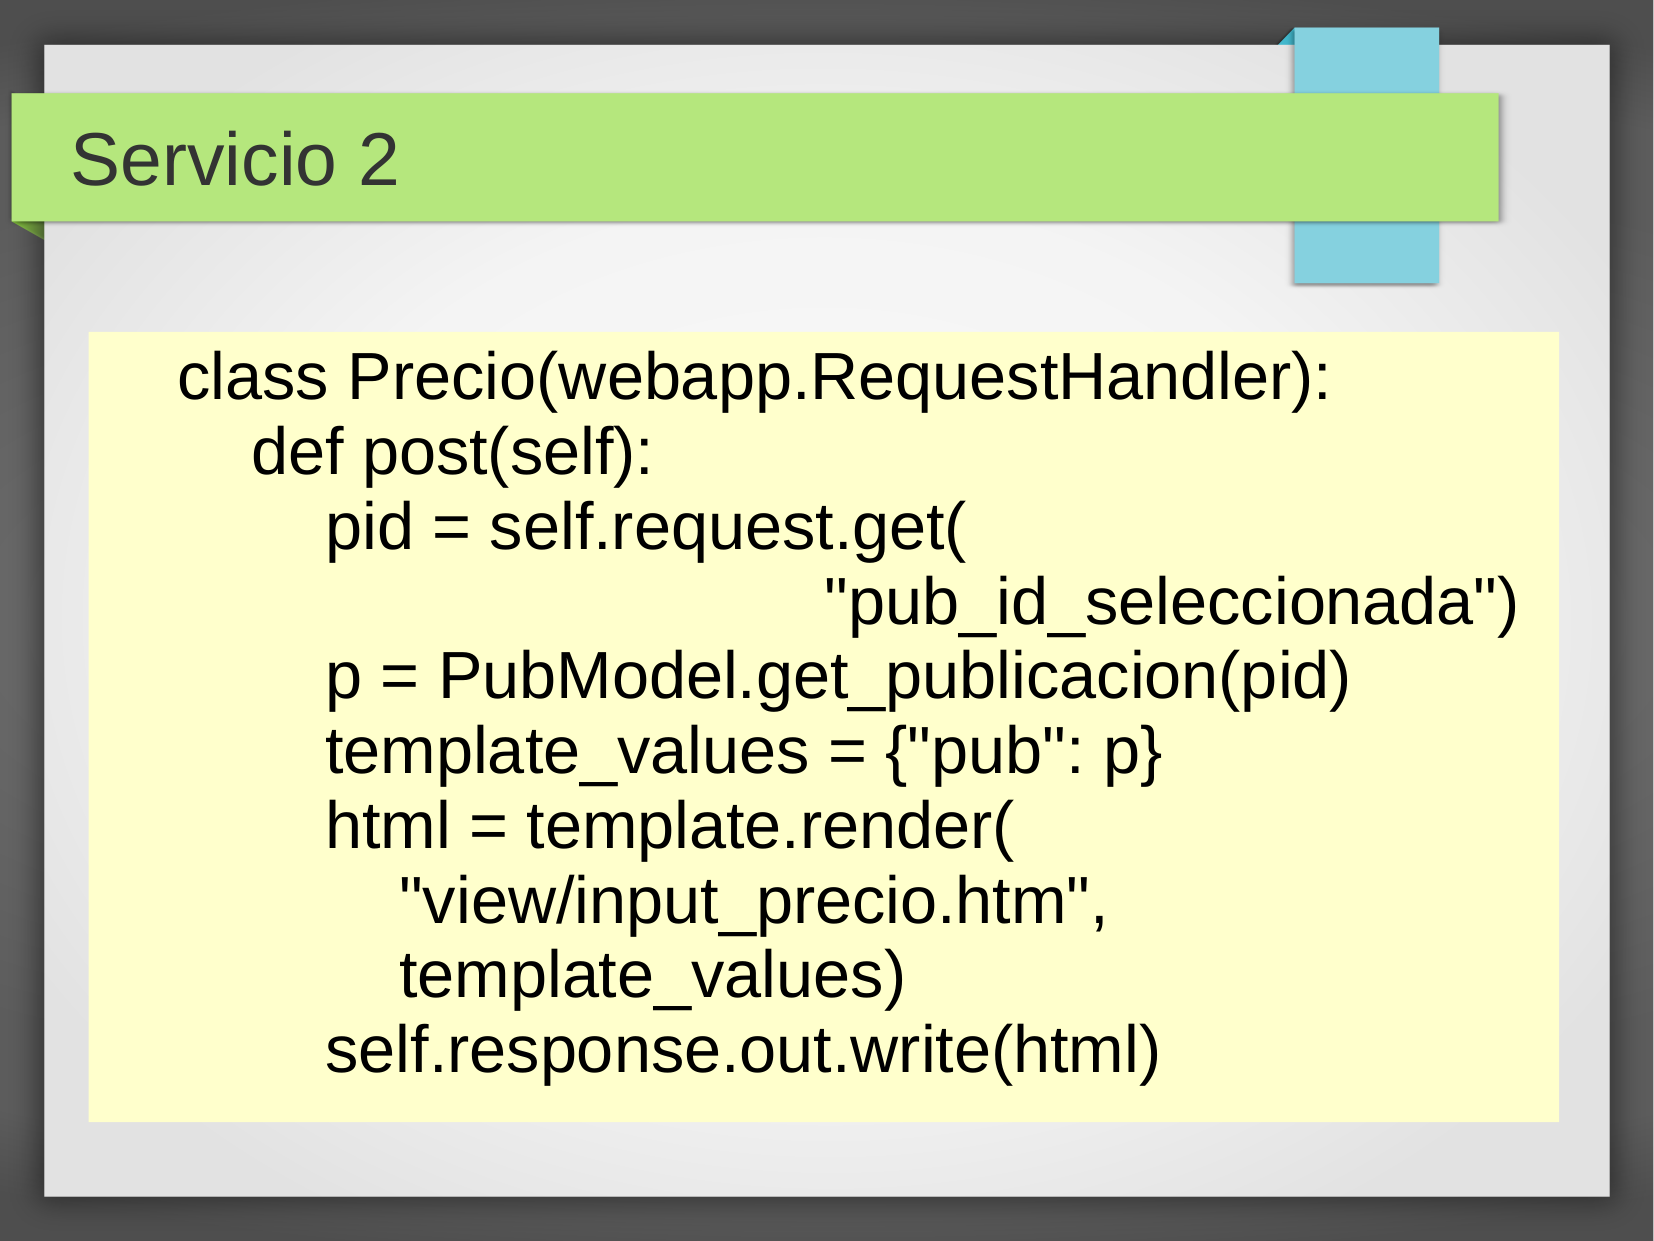

# Servicio 2
 class Precio(webapp.RequestHandler):
 def post(self):
 pid = self.request.get(
 "pub_id_seleccionada")
 p = PubModel.get_publicacion(pid)
 template_values = {"pub": p}
 html = template.render(
 "view/input_precio.htm",
 template_values)
 self.response.out.write(html)